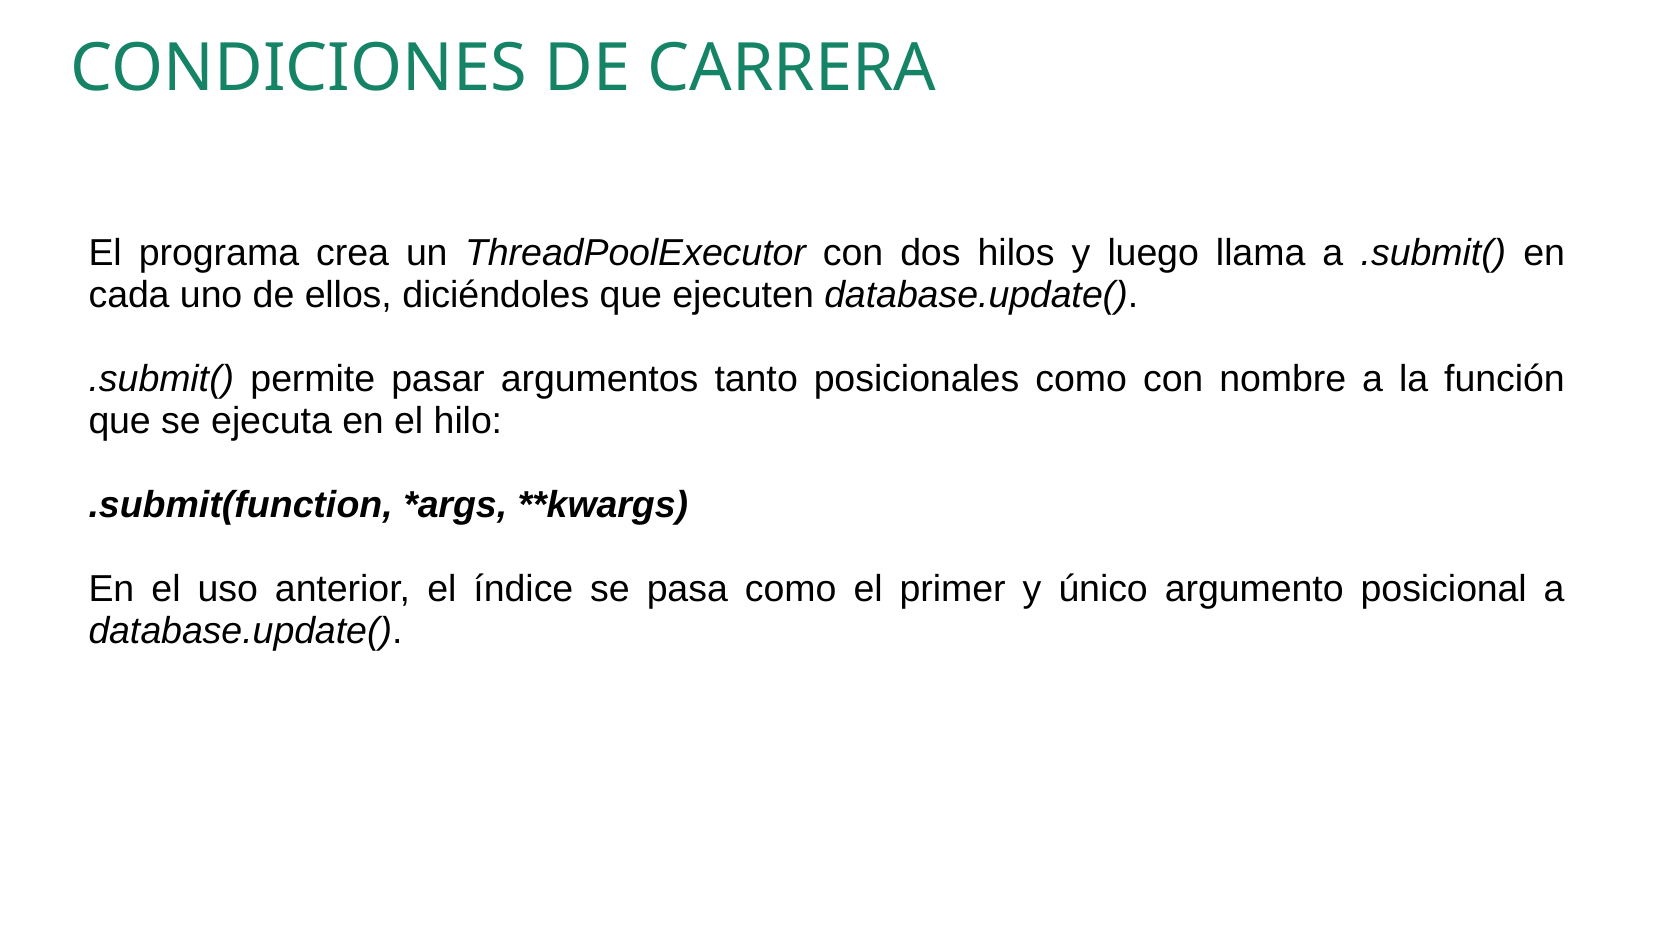

# CONDICIONES DE CARRERA
El programa crea un ThreadPoolExecutor con dos hilos y luego llama a .submit() en cada uno de ellos, diciéndoles que ejecuten database.update().
.submit() permite pasar argumentos tanto posicionales como con nombre a la función que se ejecuta en el hilo:
.submit(function, *args, **kwargs)
En el uso anterior, el índice se pasa como el primer y único argumento posicional a database.update().